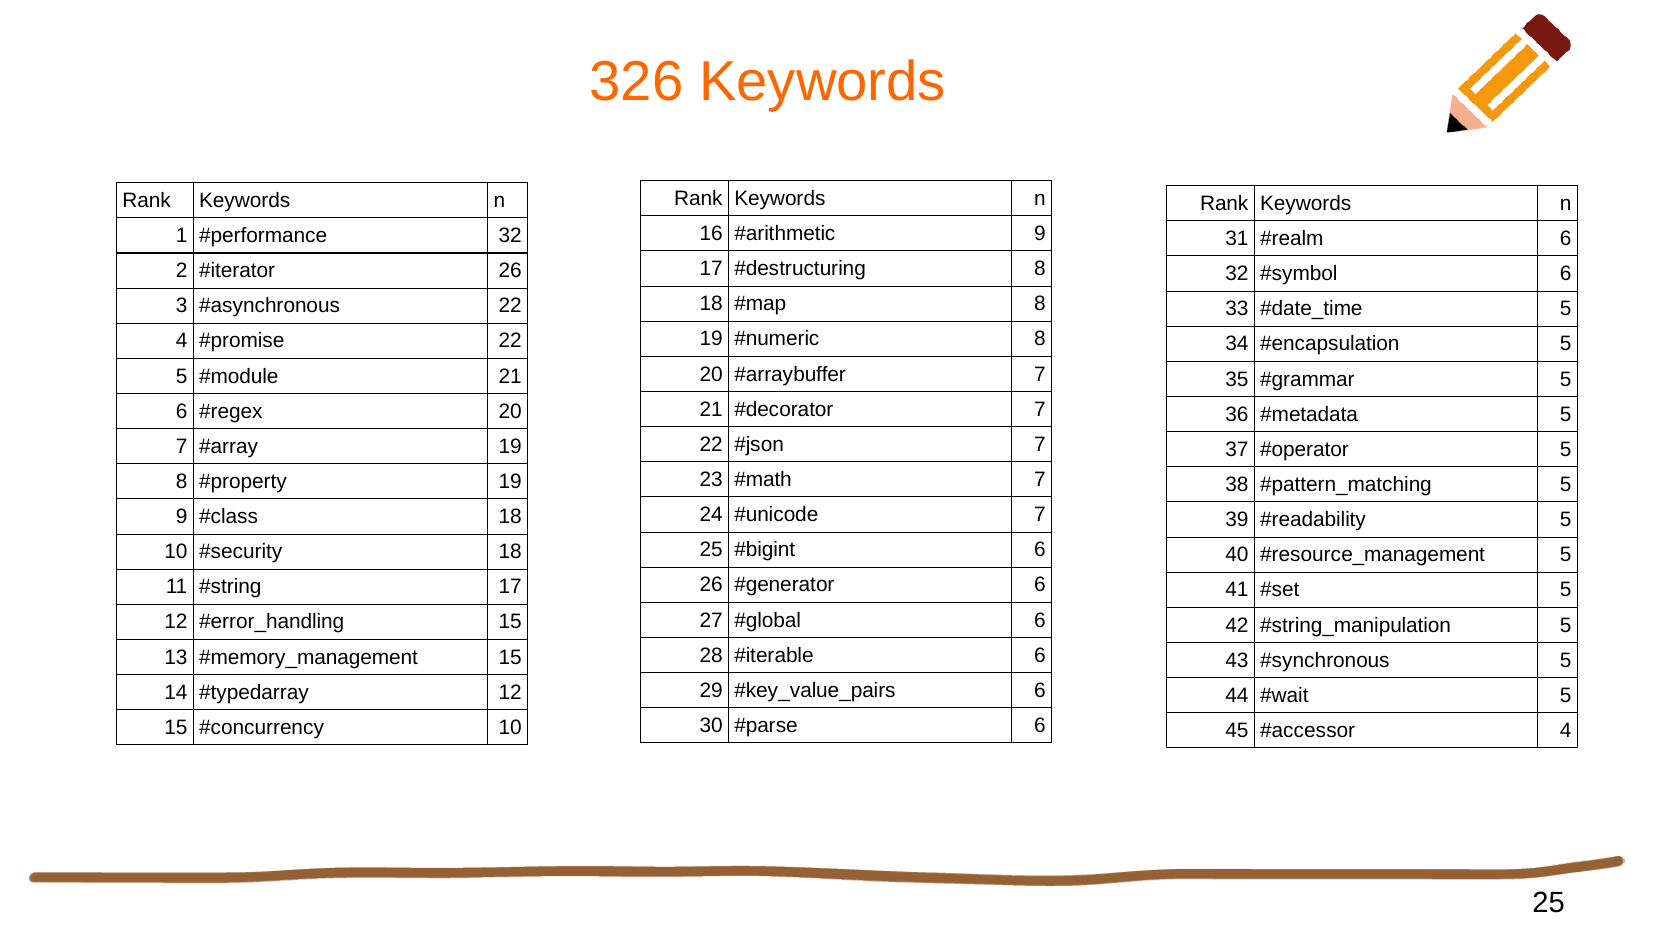

# 326 Keywords
| Rank | Keywords | n |
| --- | --- | --- |
| 16 | #arithmetic | 9 |
| 17 | #destructuring | 8 |
| 18 | #map | 8 |
| 19 | #numeric | 8 |
| 20 | #arraybuffer | 7 |
| 21 | #decorator | 7 |
| 22 | #json | 7 |
| 23 | #math | 7 |
| 24 | #unicode | 7 |
| 25 | #bigint | 6 |
| 26 | #generator | 6 |
| 27 | #global | 6 |
| 28 | #iterable | 6 |
| 29 | #key\_value\_pairs | 6 |
| 30 | #parse | 6 |
| Rank | Keywords | n |
| --- | --- | --- |
| 1 | #performance | 32 |
| 2 | #iterator | 26 |
| 3 | #asynchronous | 22 |
| 4 | #promise | 22 |
| 5 | #module | 21 |
| 6 | #regex | 20 |
| 7 | #array | 19 |
| 8 | #property | 19 |
| 9 | #class | 18 |
| 10 | #security | 18 |
| 11 | #string | 17 |
| 12 | #error\_handling | 15 |
| 13 | #memory\_management | 15 |
| 14 | #typedarray | 12 |
| 15 | #concurrency | 10 |
| Rank | Keywords | n |
| --- | --- | --- |
| 31 | #realm | 6 |
| 32 | #symbol | 6 |
| 33 | #date\_time | 5 |
| 34 | #encapsulation | 5 |
| 35 | #grammar | 5 |
| 36 | #metadata | 5 |
| 37 | #operator | 5 |
| 38 | #pattern\_matching | 5 |
| 39 | #readability | 5 |
| 40 | #resource\_management | 5 |
| 41 | #set | 5 |
| 42 | #string\_manipulation | 5 |
| 43 | #synchronous | 5 |
| 44 | #wait | 5 |
| 45 | #accessor | 4 |
25